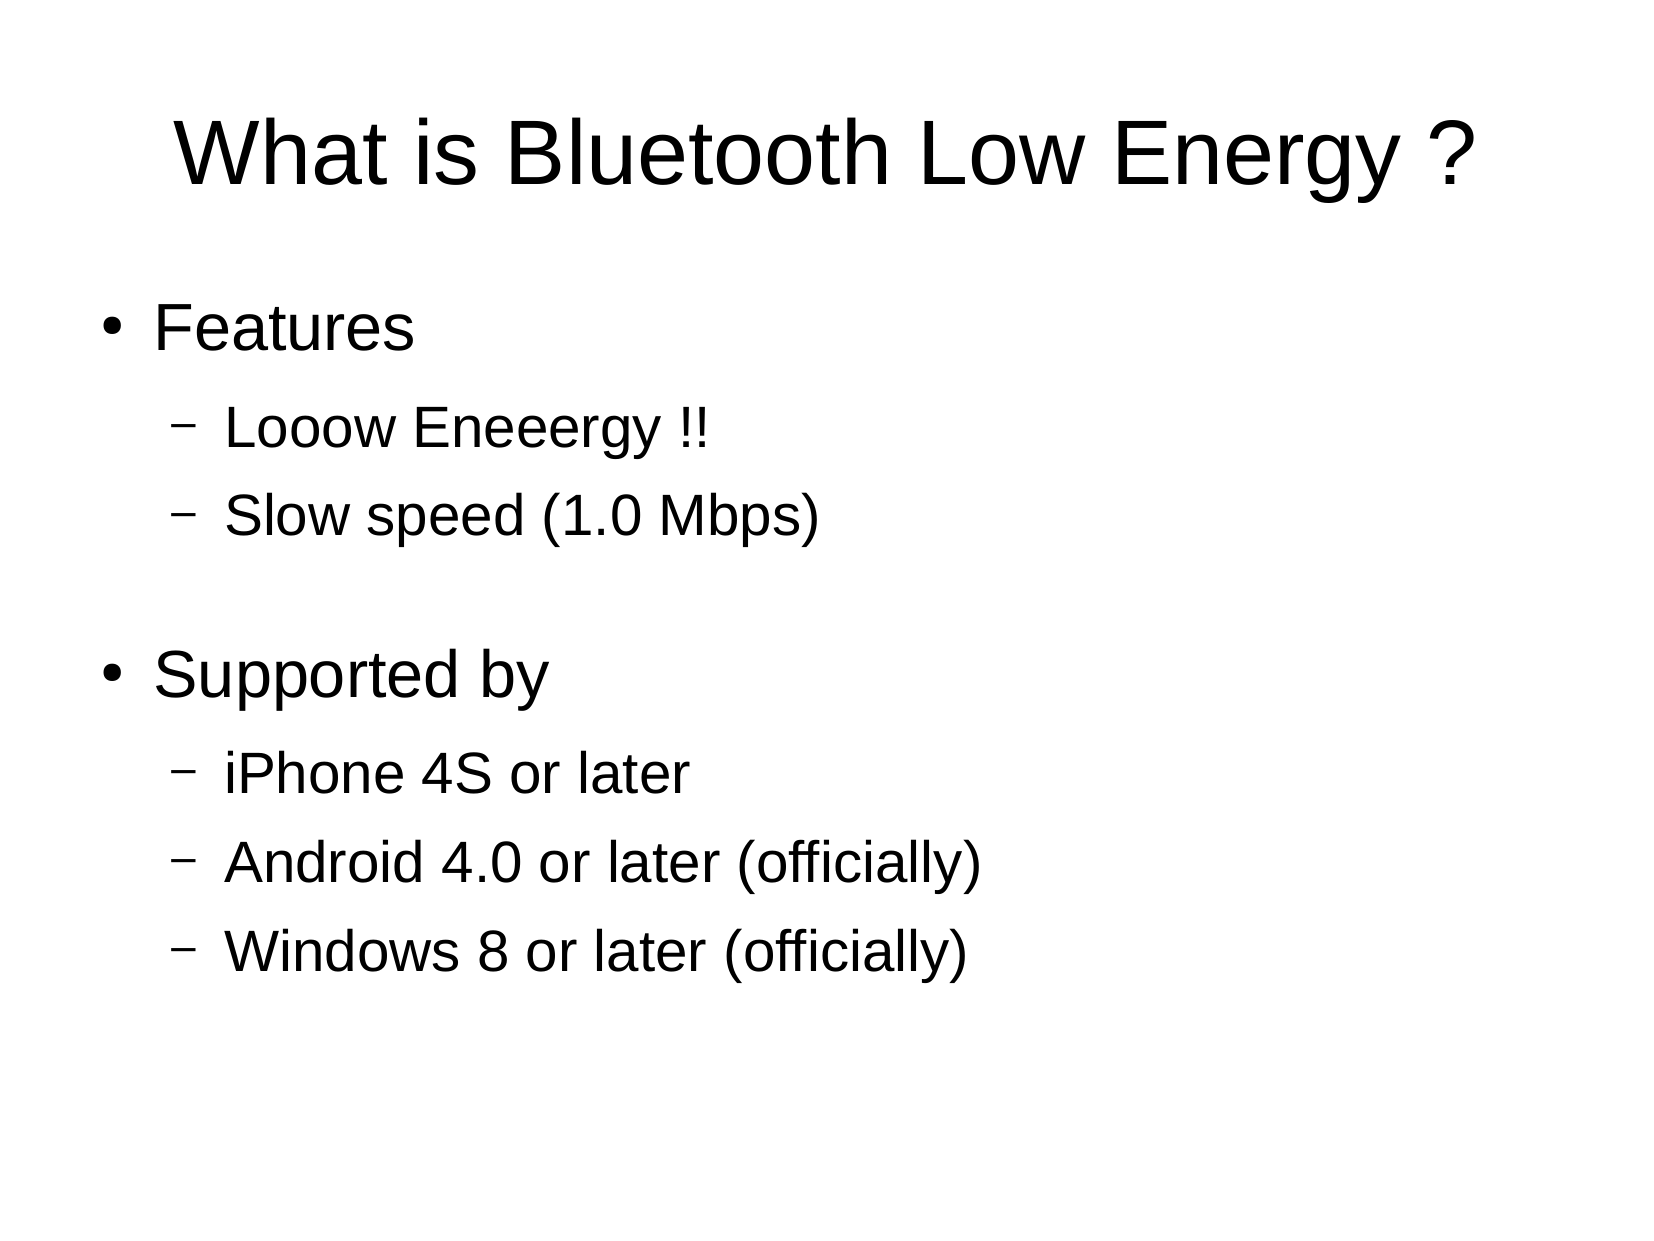

# What is Bluetooth Low Energy ?
Features
Looow Eneeergy !!
Slow speed (1.0 Mbps)
Supported by
iPhone 4S or later
Android 4.0 or later (officially)
Windows 8 or later (officially)